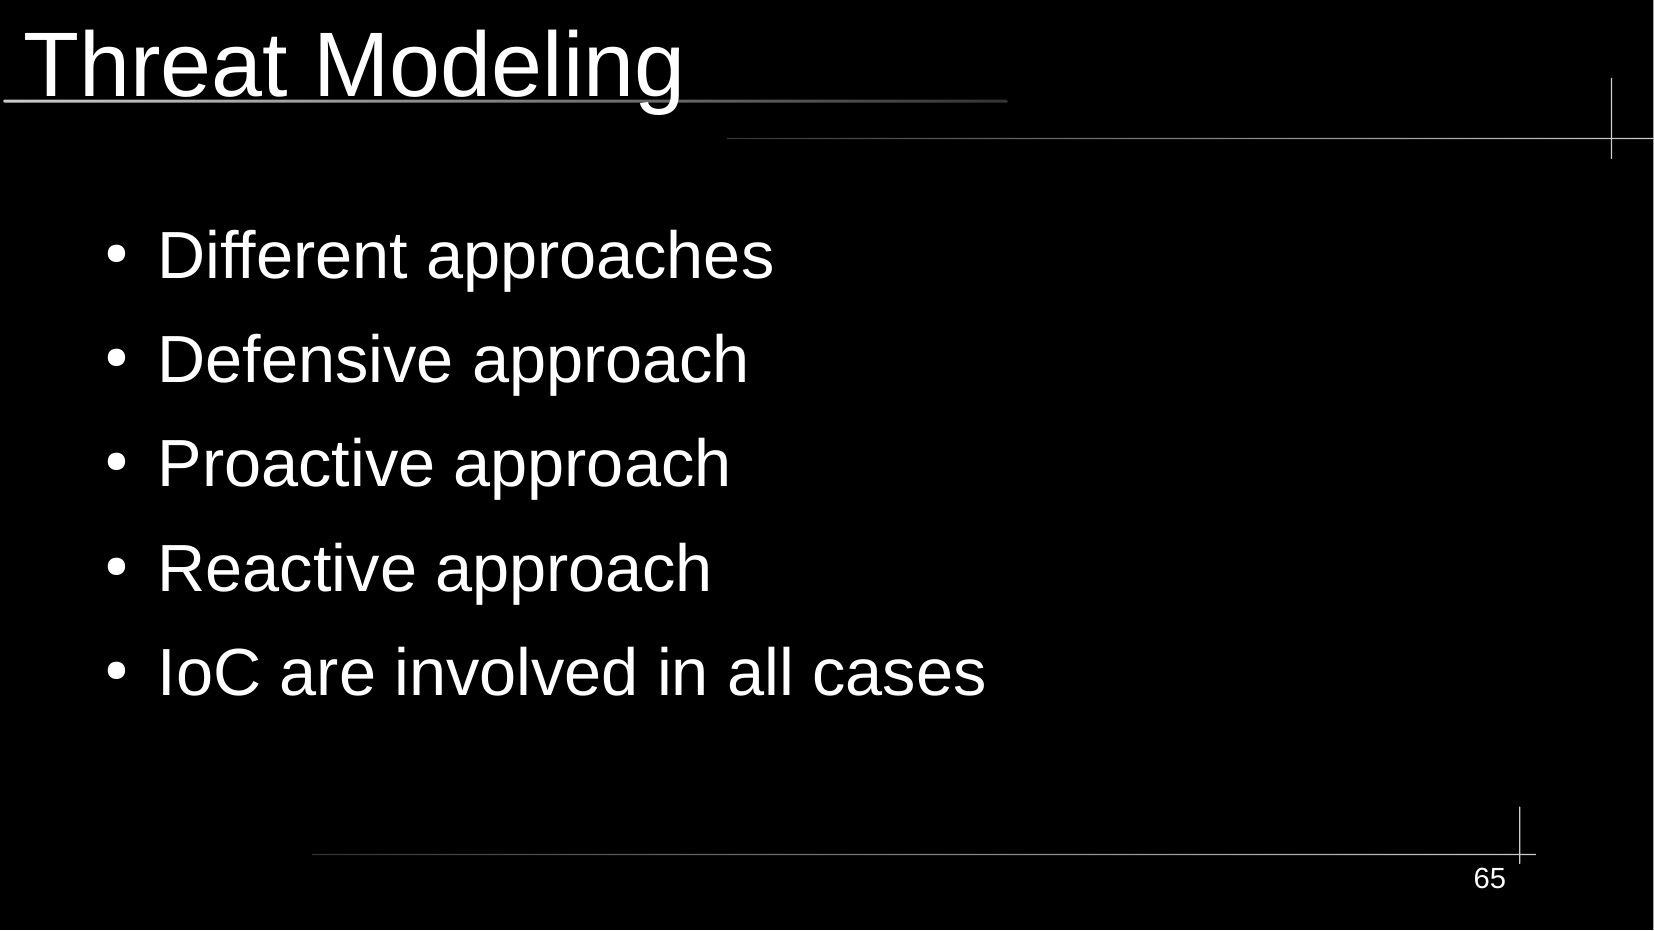

# Threat Modeling
Different approaches
Defensive approach
Proactive approach
Reactive approach
IoC are involved in all cases
65